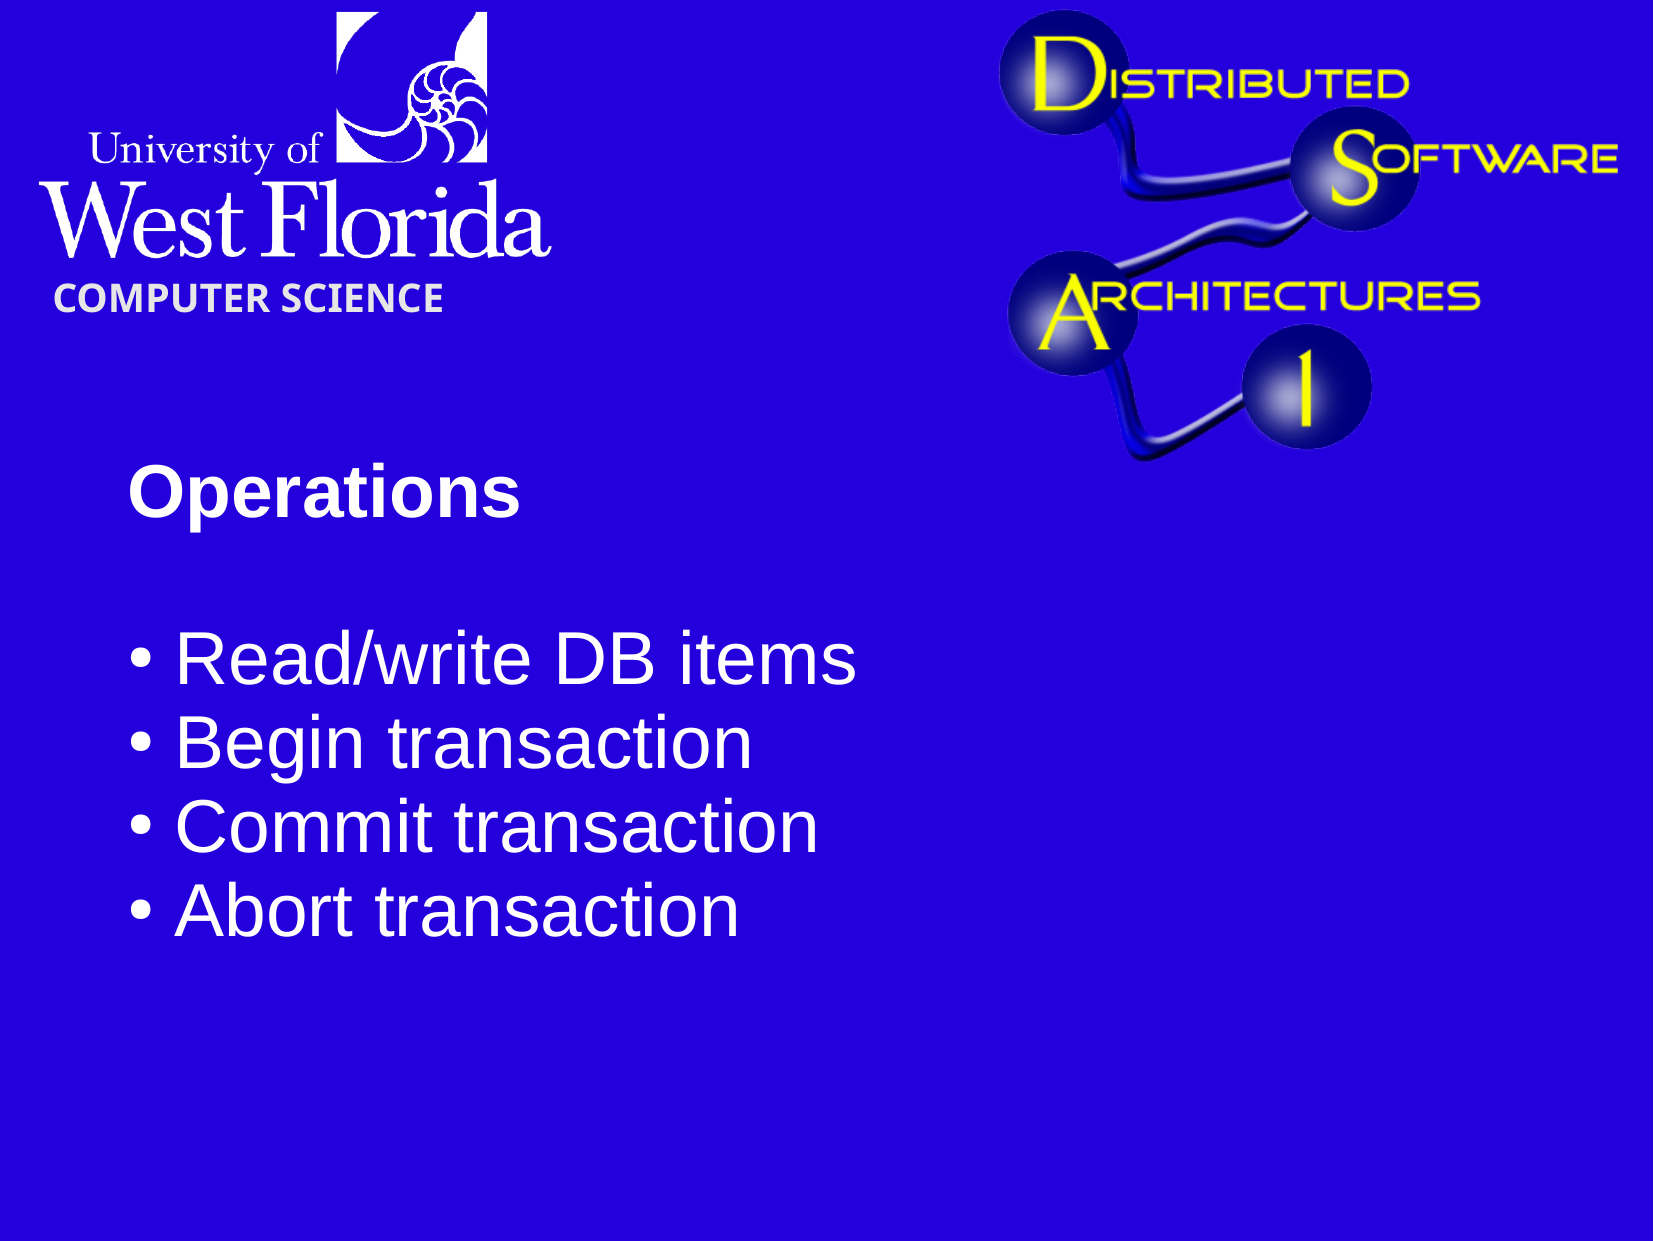

COMPUTER SCIENCE
Operations
 Read/write DB items
 Begin transaction
 Commit transaction
 Abort transaction